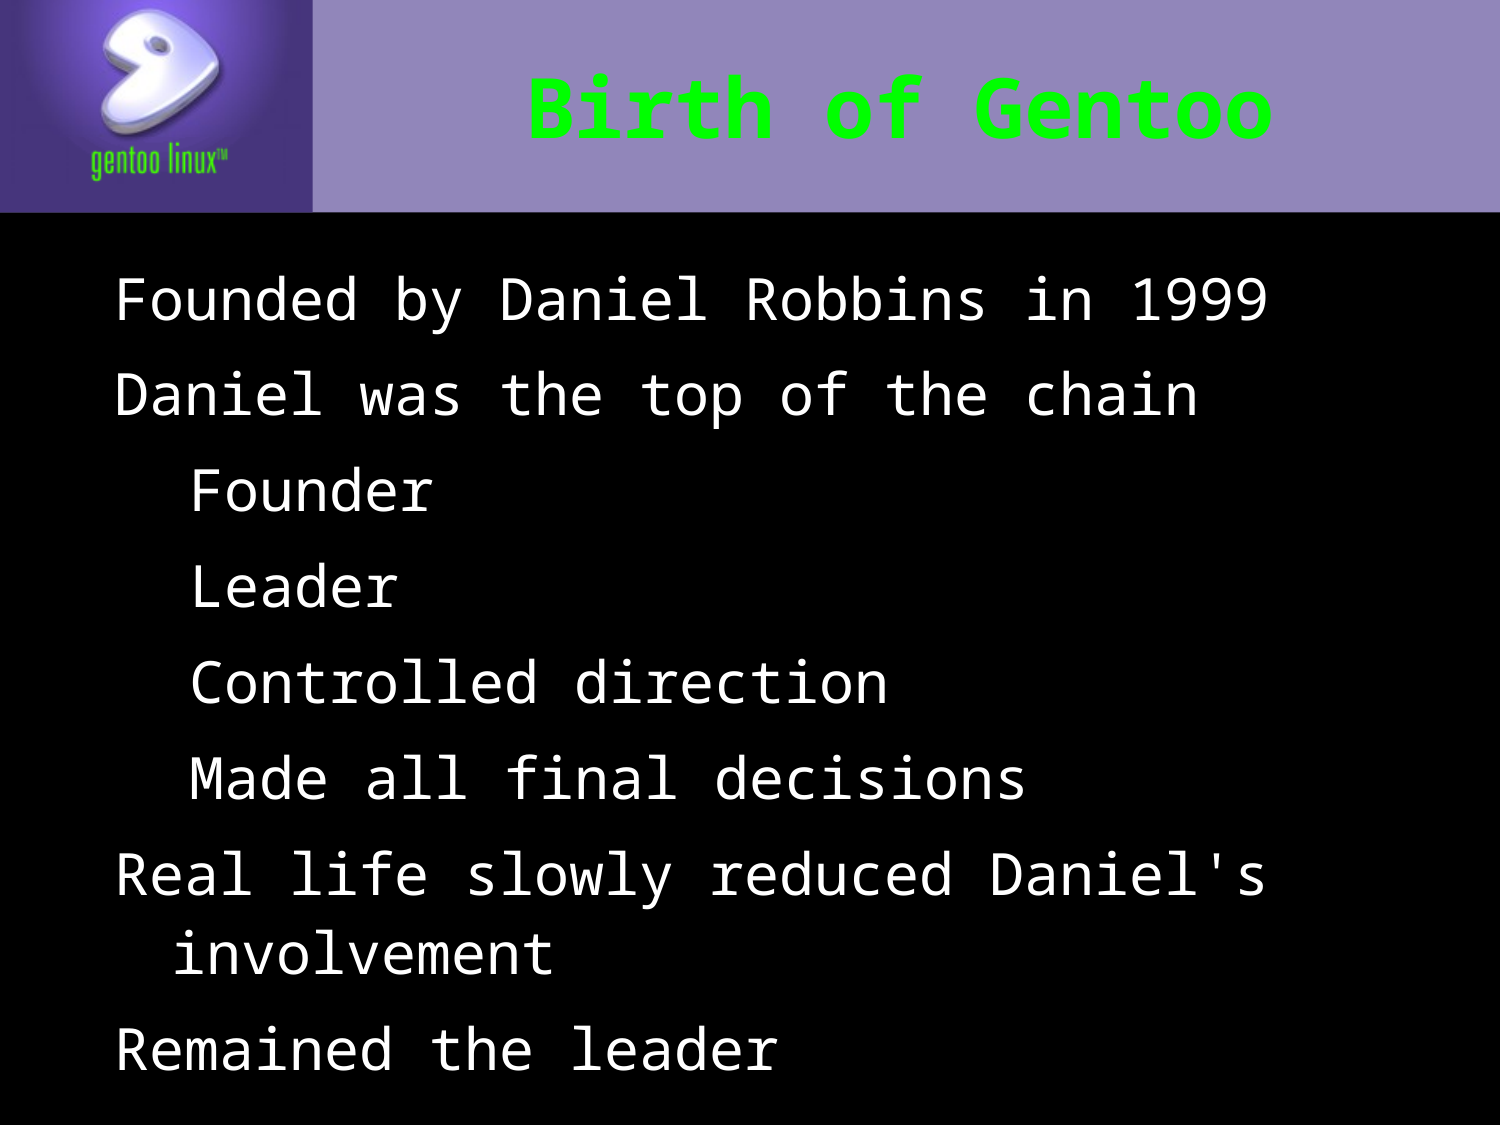

# Birth of Gentoo
Founded by Daniel Robbins in 1999
Daniel was the top of the chain
Founder
Leader
Controlled direction
Made all final decisions
Real life slowly reduced Daniel's involvement
Remained the leader